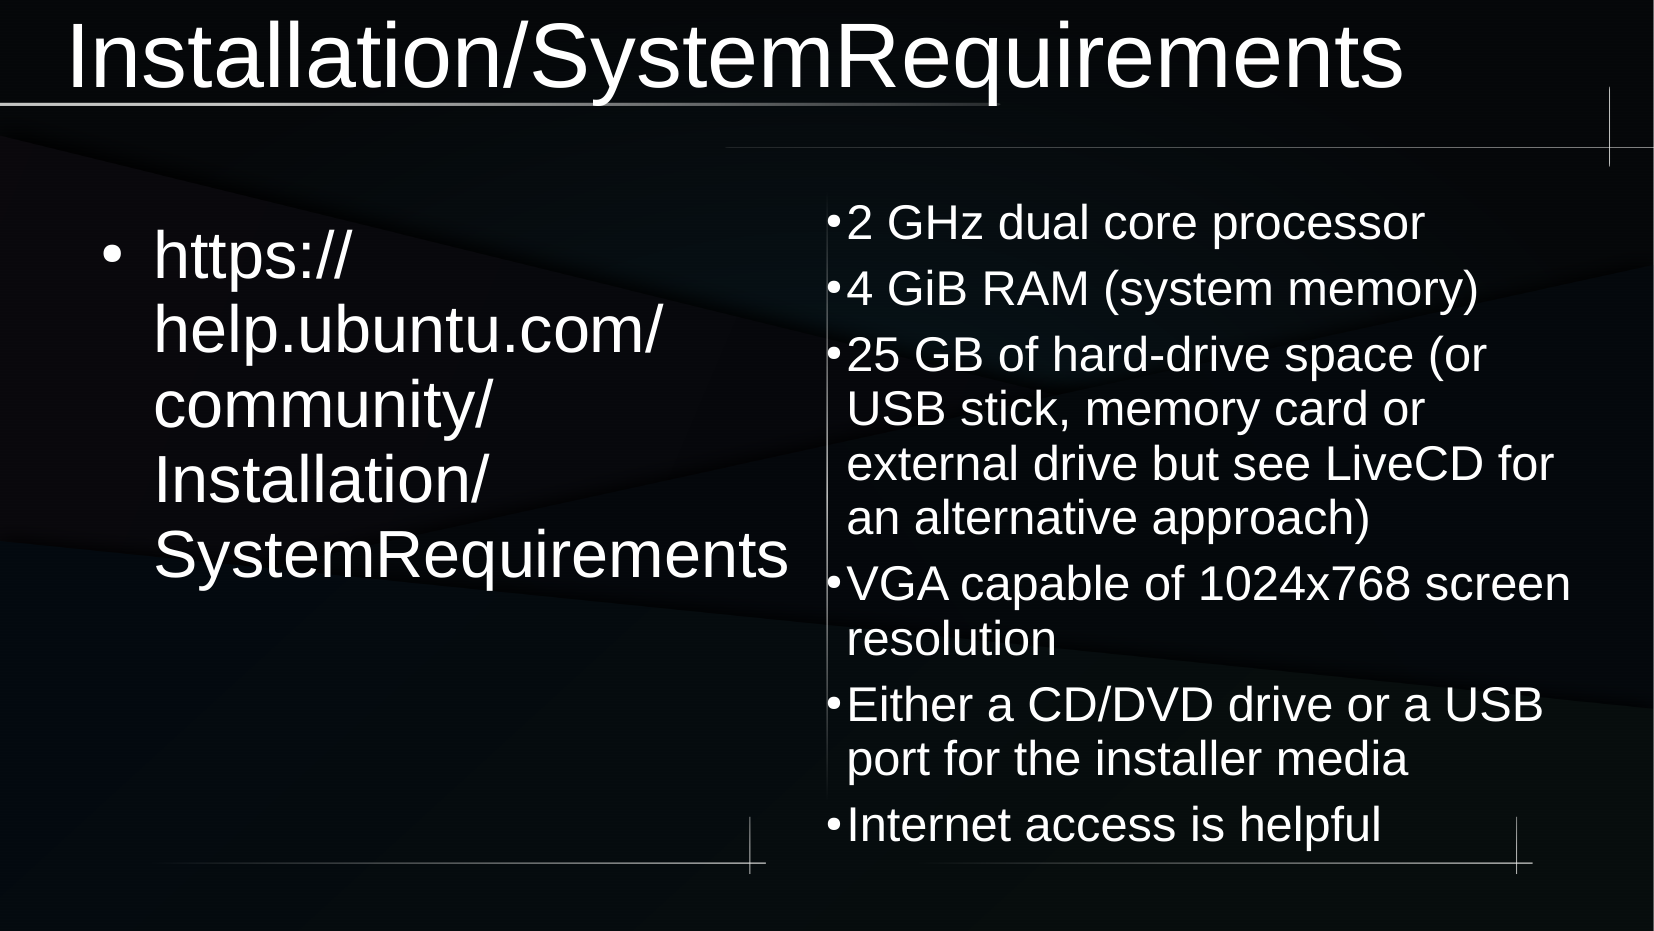

# Installation/SystemRequirements
2 GHz dual core processor
4 GiB RAM (system memory)
25 GB of hard-drive space (or USB stick, memory card or external drive but see LiveCD for an alternative approach)
VGA capable of 1024x768 screen resolution
Either a CD/DVD drive or a USB port for the installer media
Internet access is helpful
https://help.ubuntu.com/community/Installation/SystemRequirements